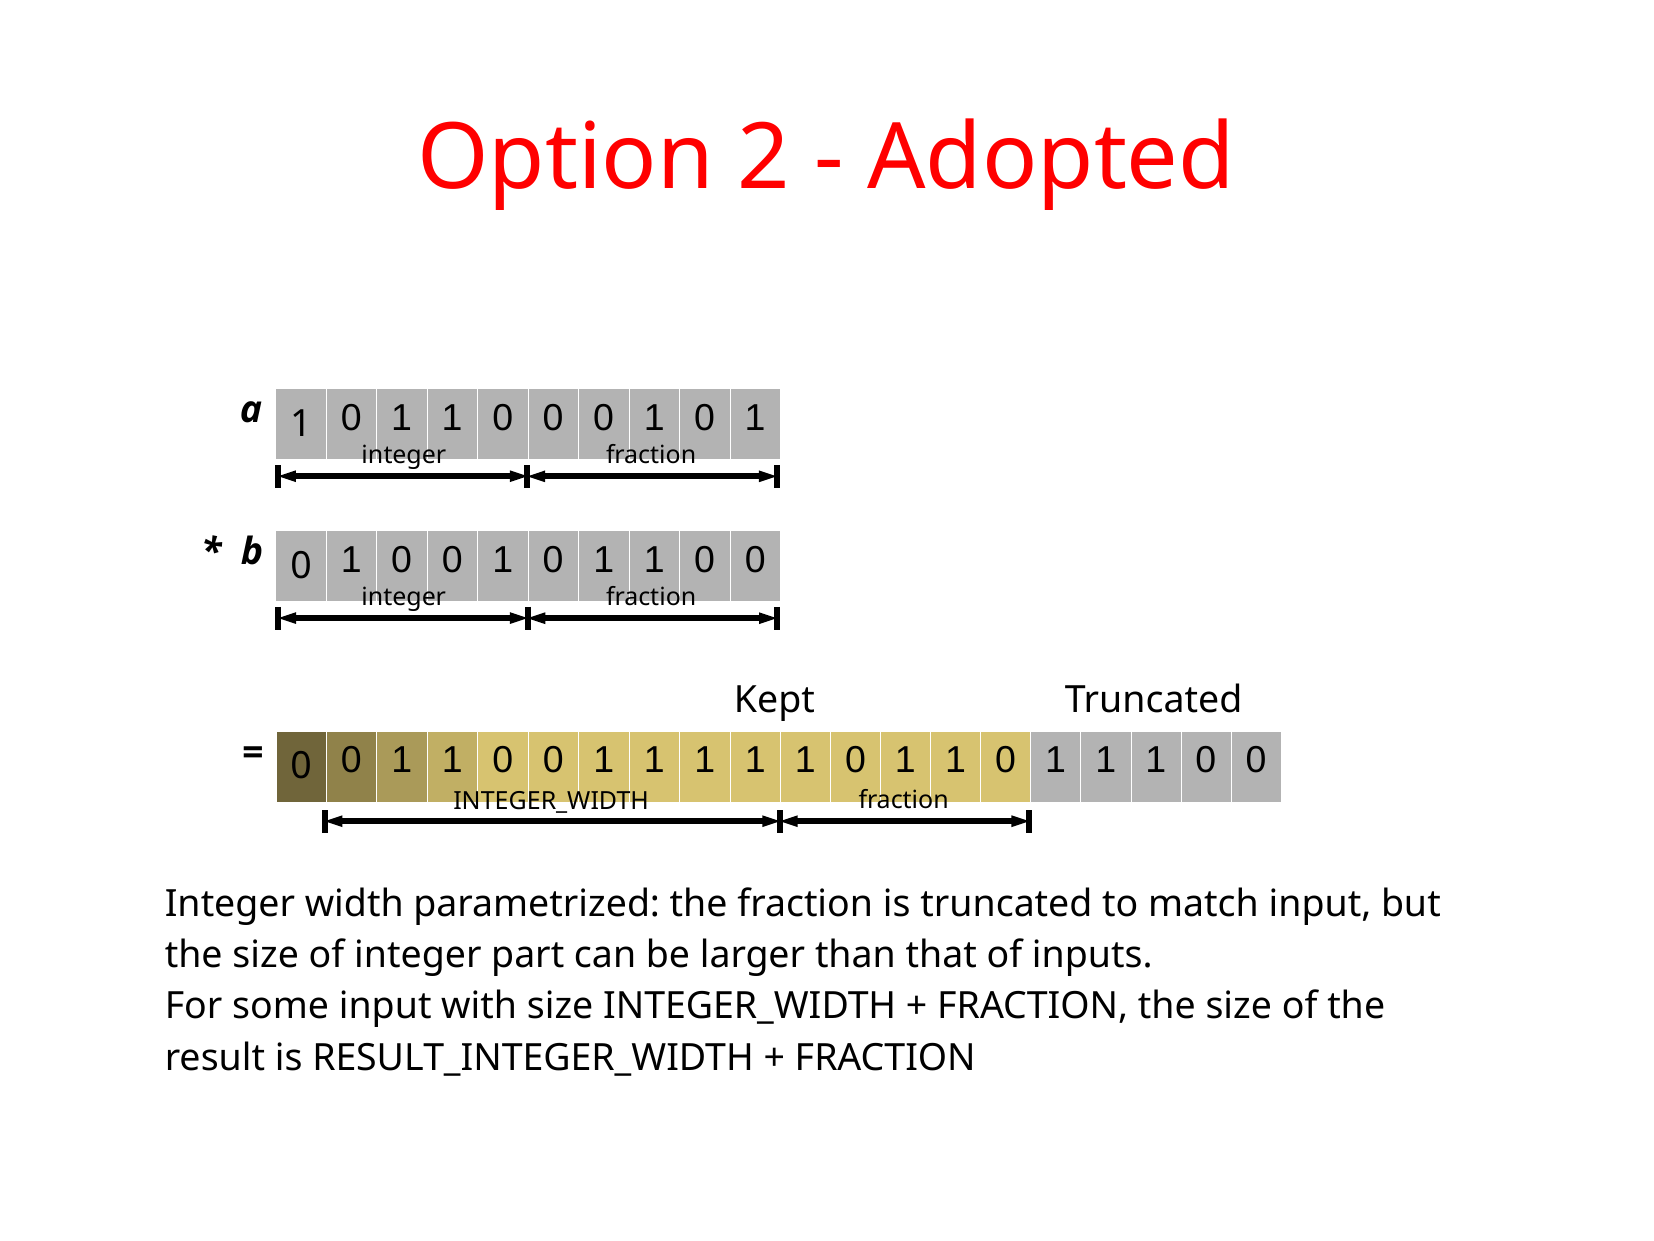

# Option 2 - Adopted
a
| 1 | 0 | 1 | 1 | 0 | 0 | 0 | 1 | 0 | 1 |
| --- | --- | --- | --- | --- | --- | --- | --- | --- | --- |
* b
| 0 | 1 | 0 | 0 | 1 | 0 | 1 | 1 | 0 | 0 |
| --- | --- | --- | --- | --- | --- | --- | --- | --- | --- |
Truncated
Kept
=
| 0 | 0 | 1 | 1 | 0 | 0 | 1 | 1 | 1 | 1 | 1 | 0 | 1 | 1 | 0 | 1 | 1 | 1 | 0 | 0 |
| --- | --- | --- | --- | --- | --- | --- | --- | --- | --- | --- | --- | --- | --- | --- | --- | --- | --- | --- | --- |
Integer width parametrized: the fraction is truncated to match input, but the size of integer part can be larger than that of inputs.
For some input with size INTEGER_WIDTH + FRACTION, the size of the result is RESULT_INTEGER_WIDTH + FRACTION